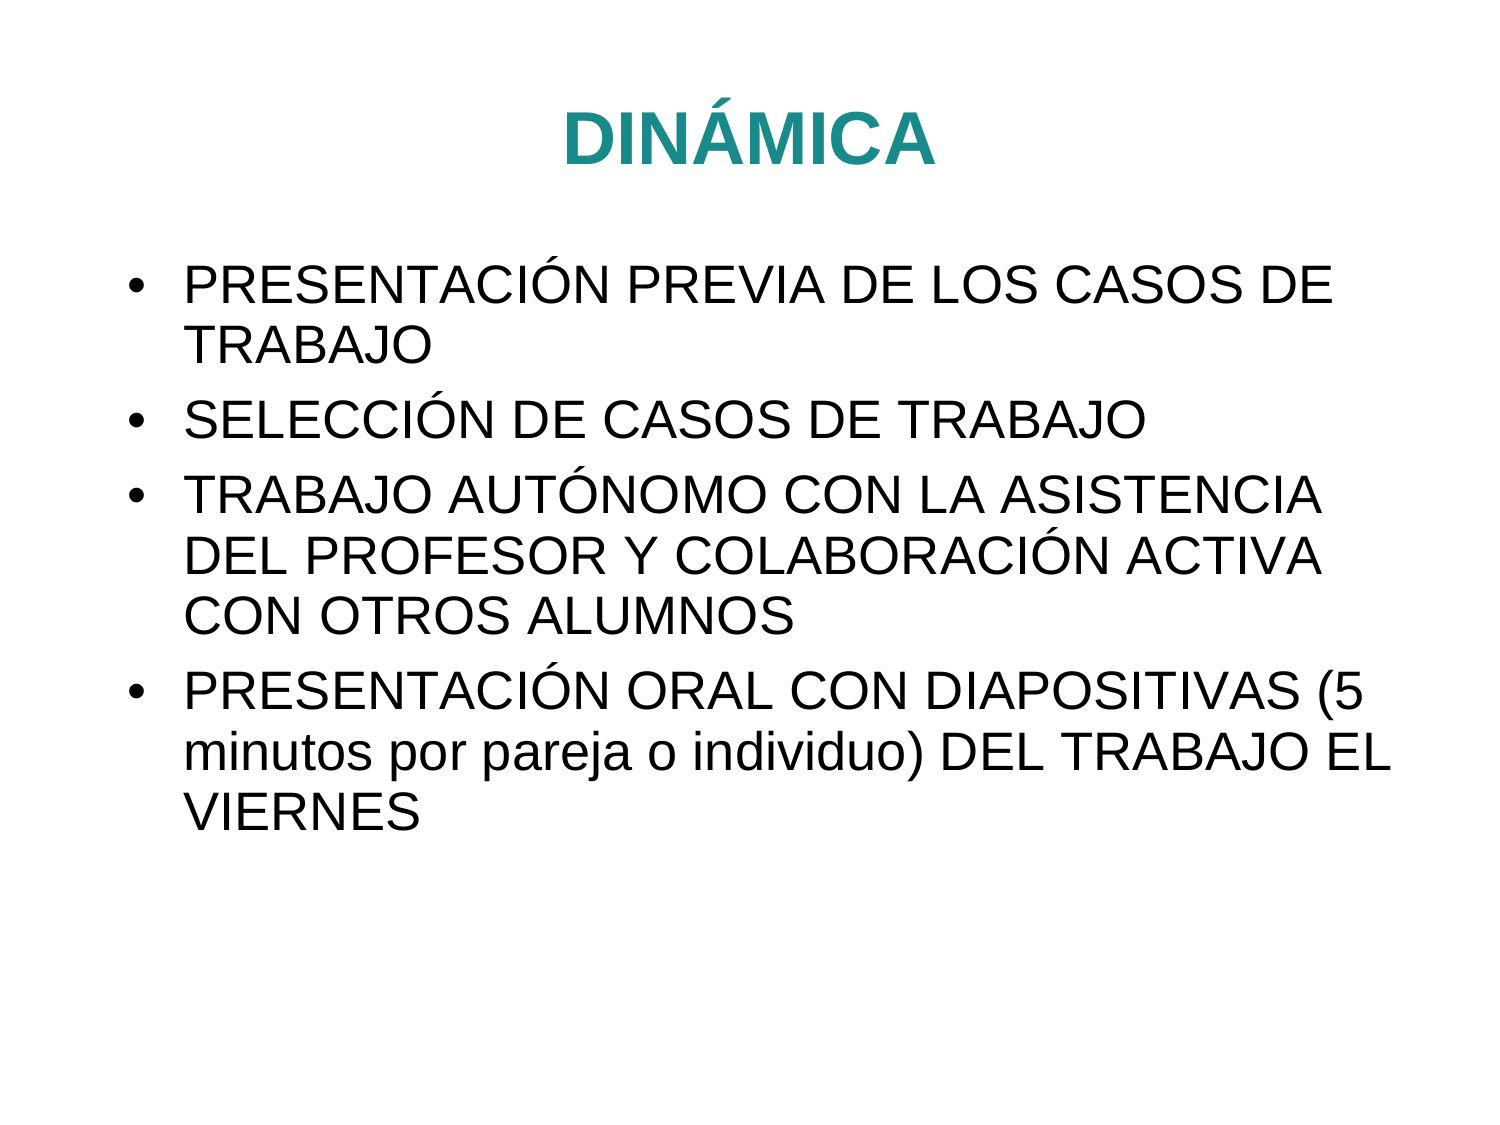

# DINÁMICA
PRESENTACIÓN PREVIA DE LOS CASOS DE TRABAJO
SELECCIÓN DE CASOS DE TRABAJO
TRABAJO AUTÓNOMO CON LA ASISTENCIA DEL PROFESOR Y COLABORACIÓN ACTIVA CON OTROS ALUMNOS
PRESENTACIÓN ORAL CON DIAPOSITIVAS (5 minutos por pareja o individuo) DEL TRABAJO EL VIERNES